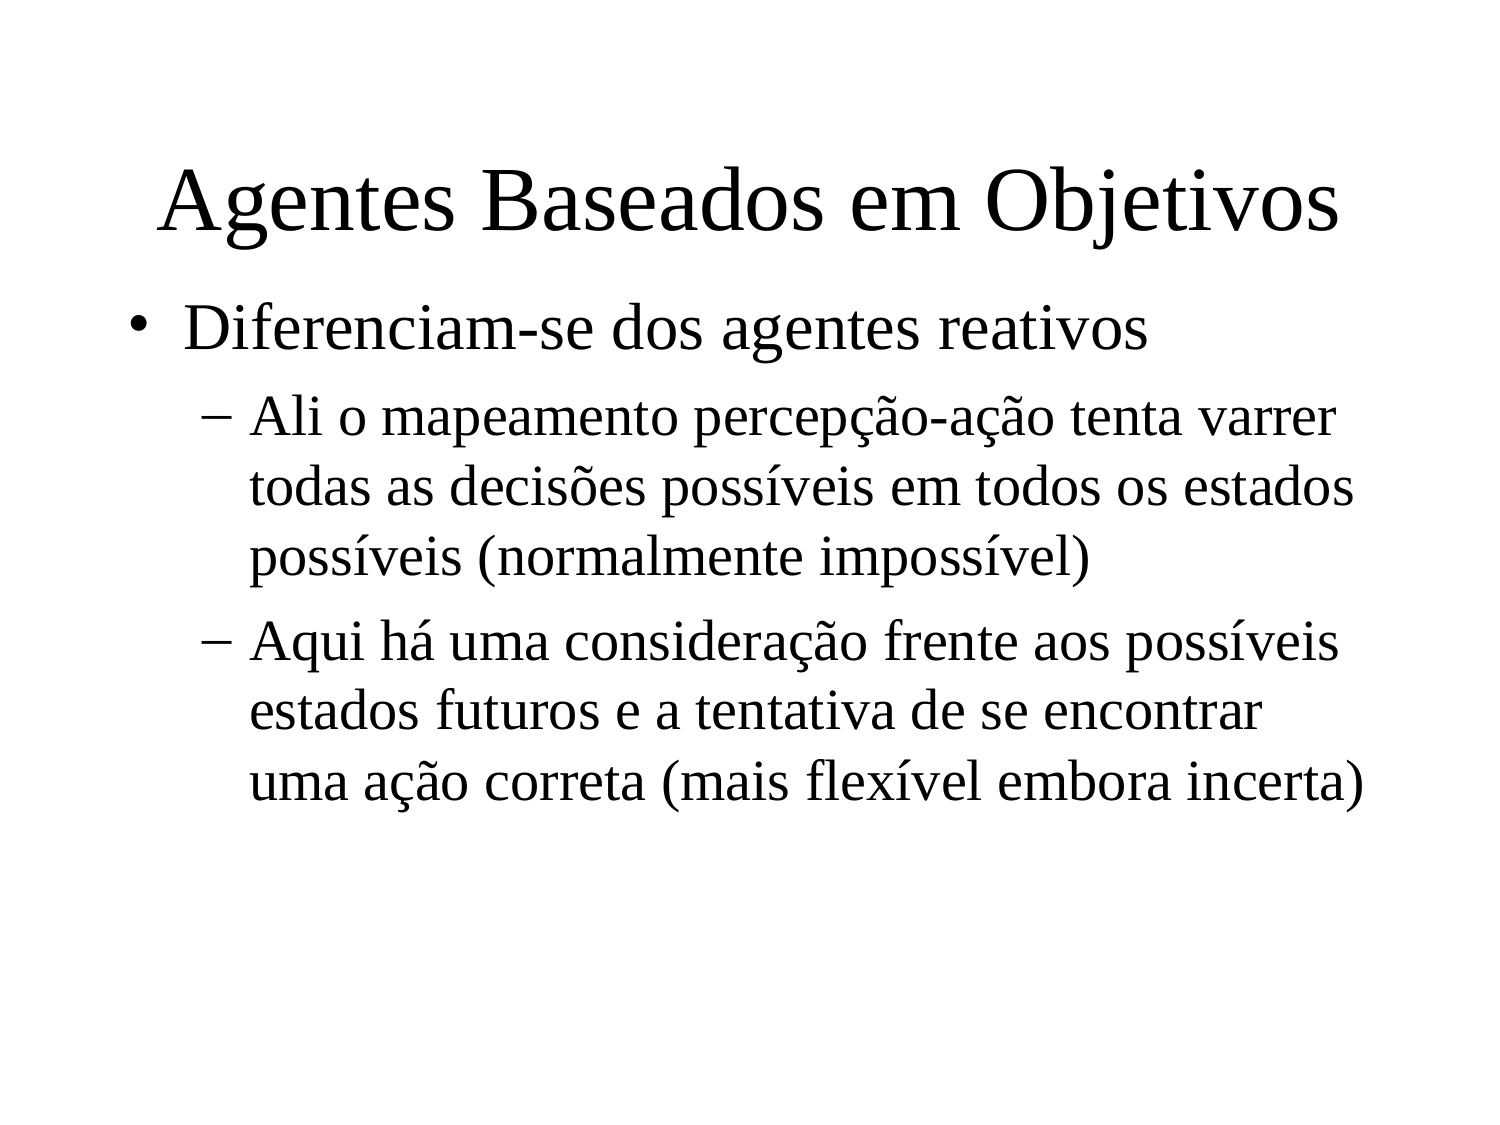

# Agentes Baseados em Objetivos
Diferenciam-se dos agentes reativos
Ali o mapeamento percepção-ação tenta varrer todas as decisões possíveis em todos os estados possíveis (normalmente impossível)
Aqui há uma consideração frente aos possíveis estados futuros e a tentativa de se encontrar uma ação correta (mais flexível embora incerta)